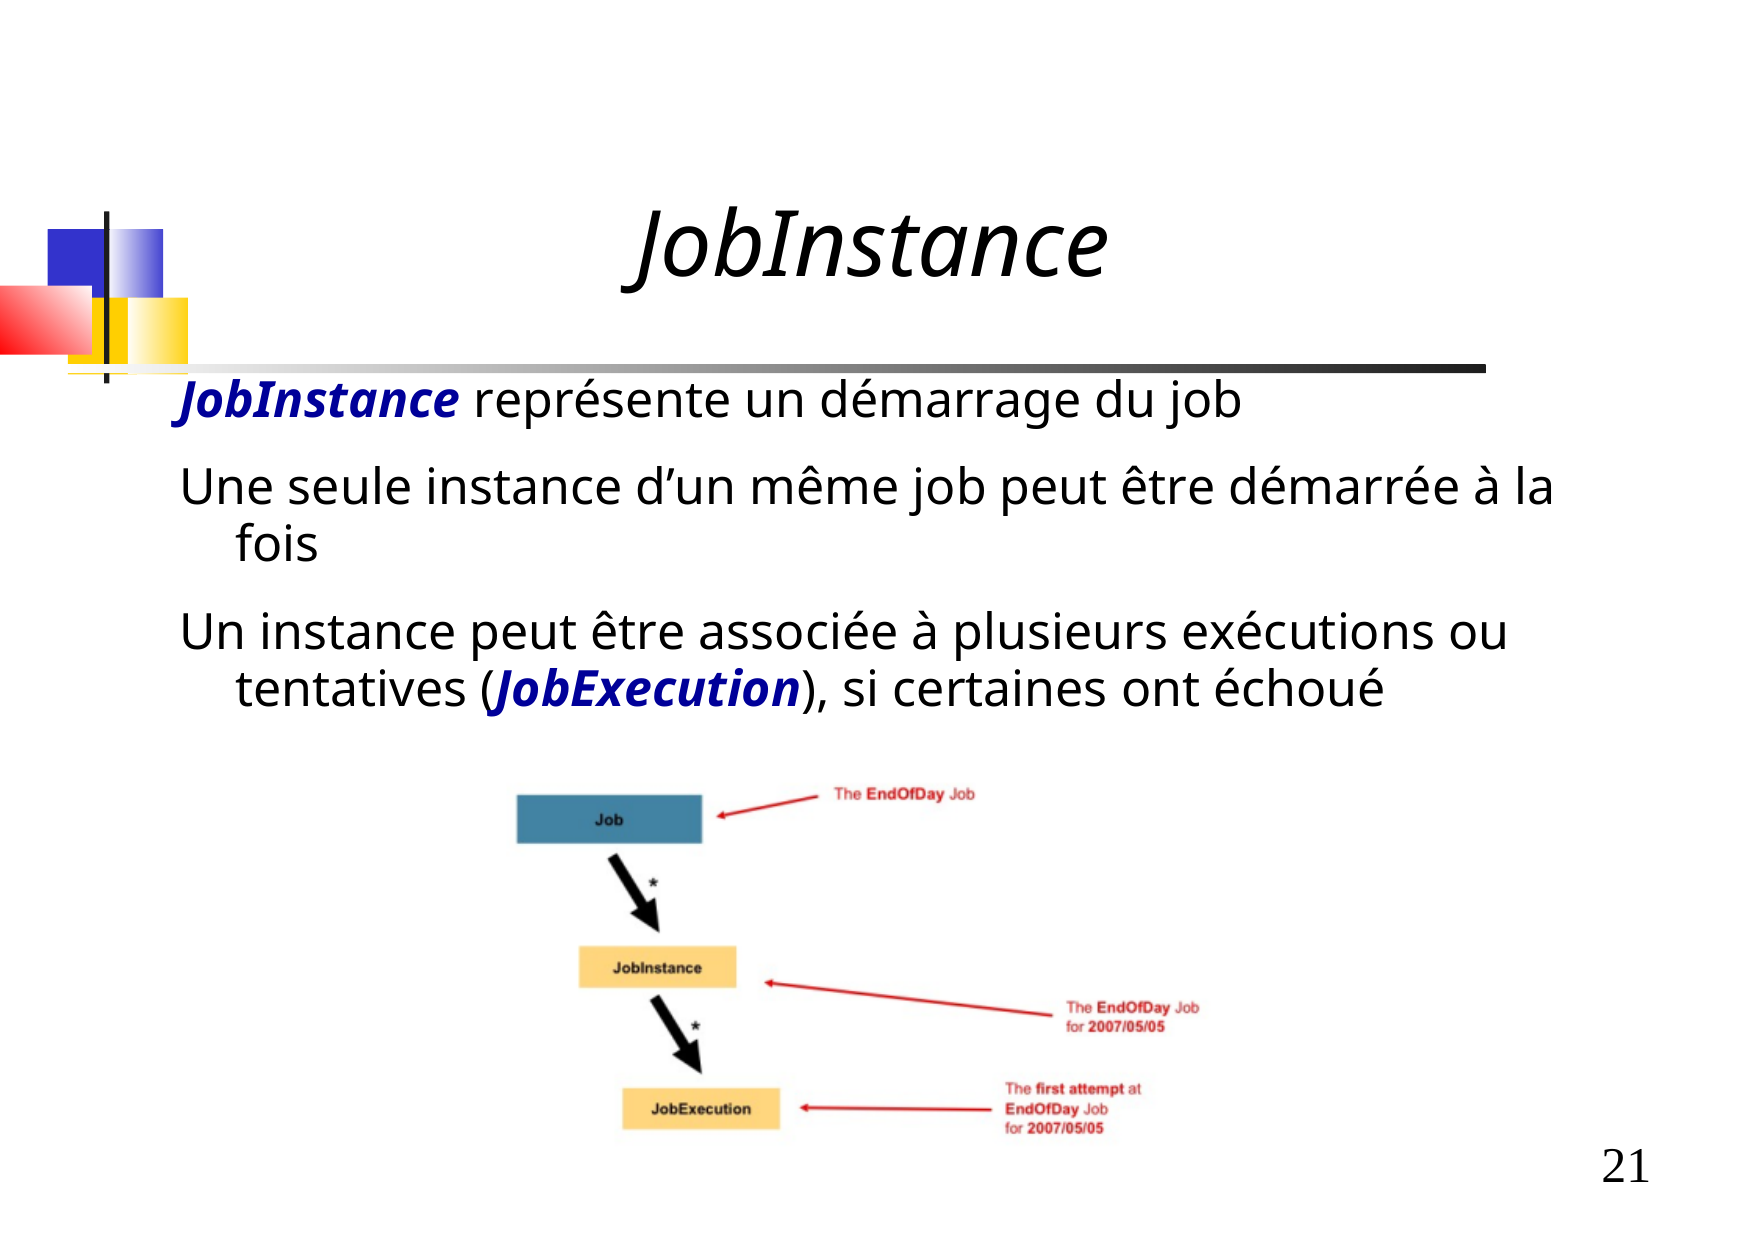

# JobInstance
JobInstance représente un démarrage du job
Une seule instance d’un même job peut être démarrée à la fois
Un instance peut être associée à plusieurs exécutions ou tentatives (JobExecution), si certaines ont échoué